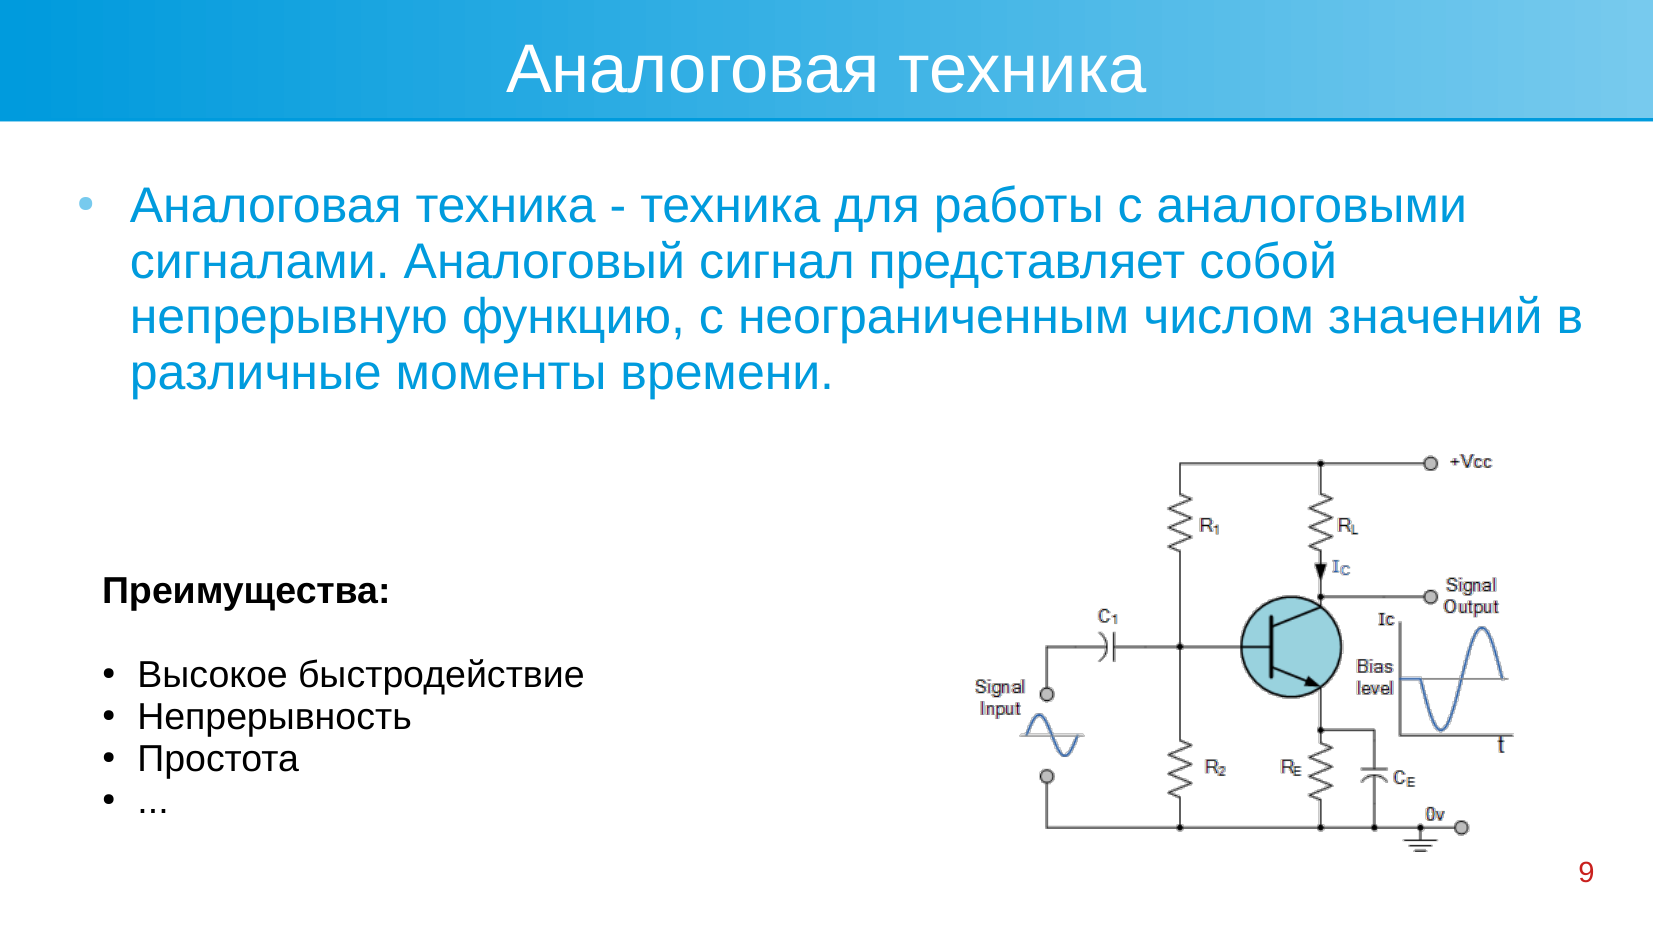

# Аналоговая техника
Аналоговая техника - техника для работы с аналоговыми сигналами. Аналоговый сигнал представляет собой непрерывную функцию, с неограниченным числом значений в различные моменты времени.
Преимущества:
Высокое быстродействие
Непрерывность
Простота
...
9